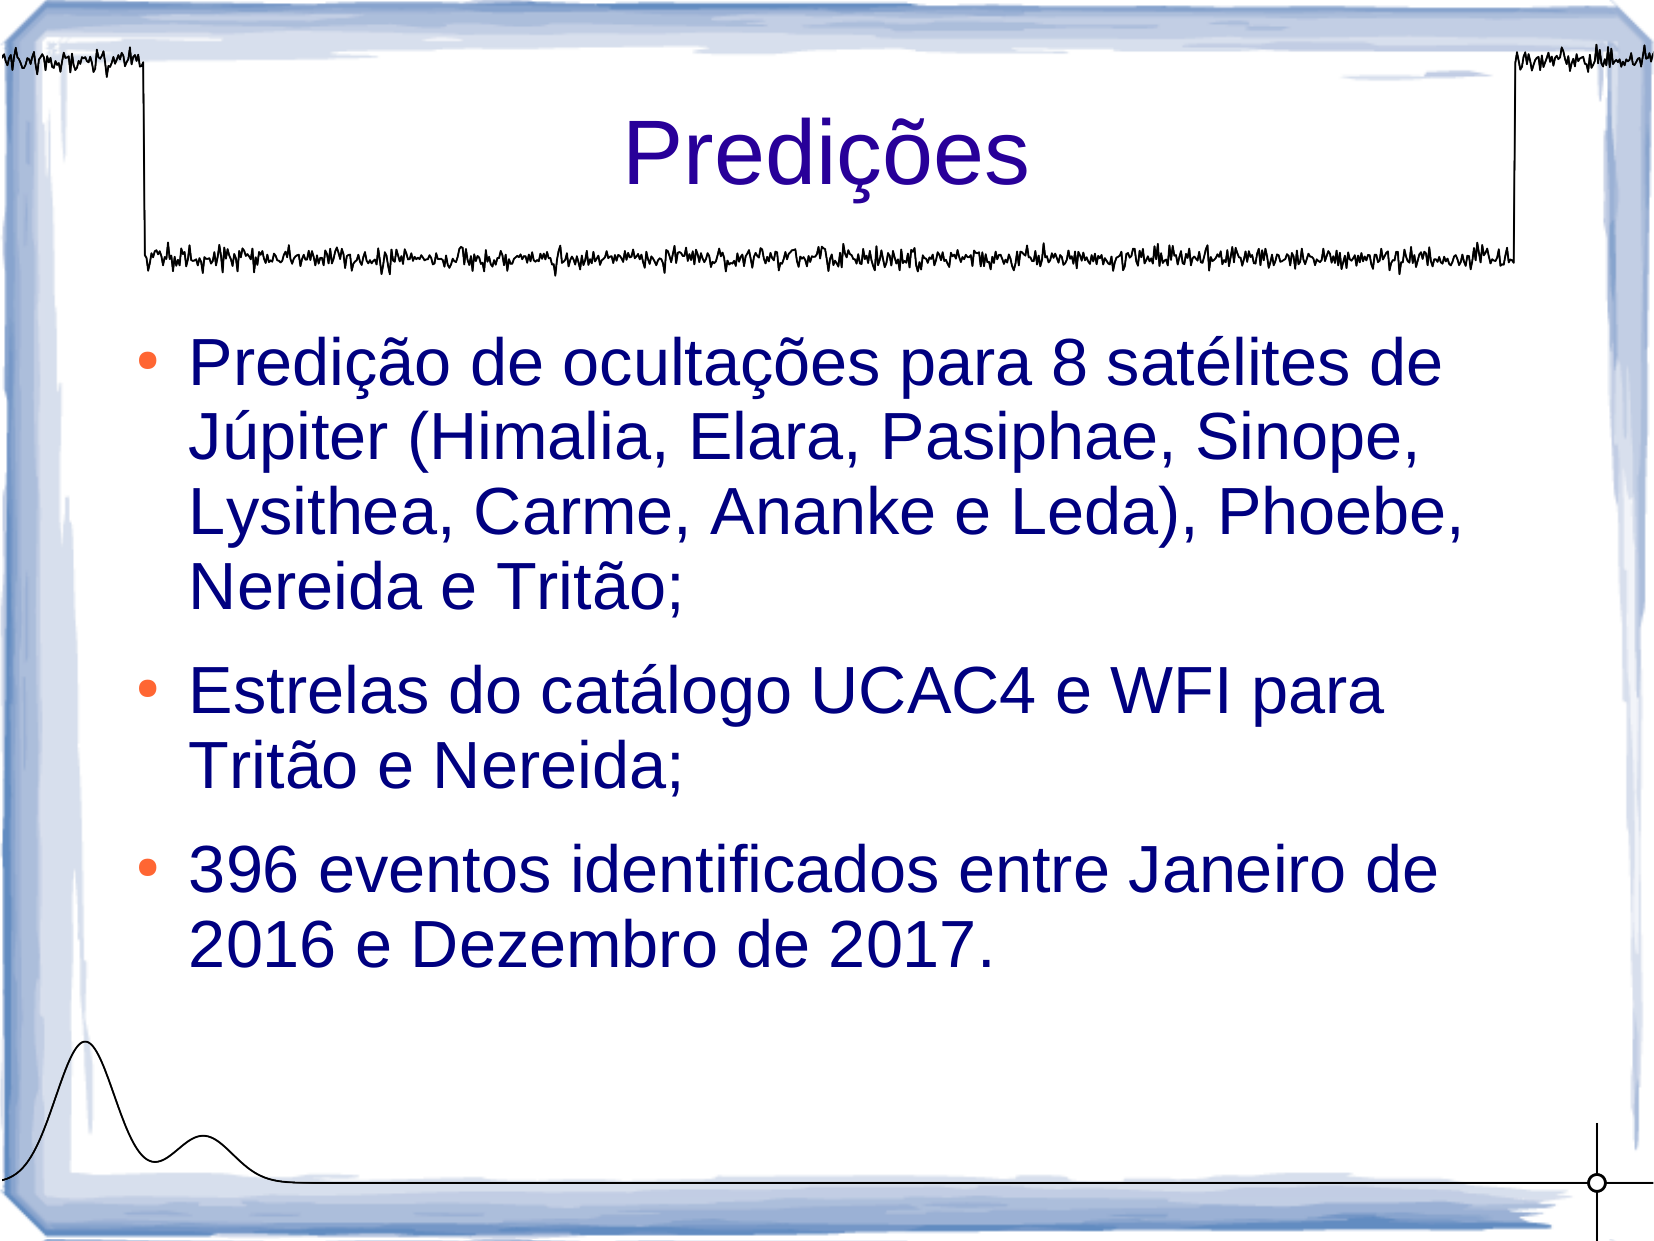

# Predições
Predição de ocultações para 8 satélites de Júpiter (Himalia, Elara, Pasiphae, Sinope, Lysithea, Carme, Ananke e Leda), Phoebe, Nereida e Tritão;
Estrelas do catálogo UCAC4 e WFI para Tritão e Nereida;
396 eventos identificados entre Janeiro de 2016 e Dezembro de 2017.